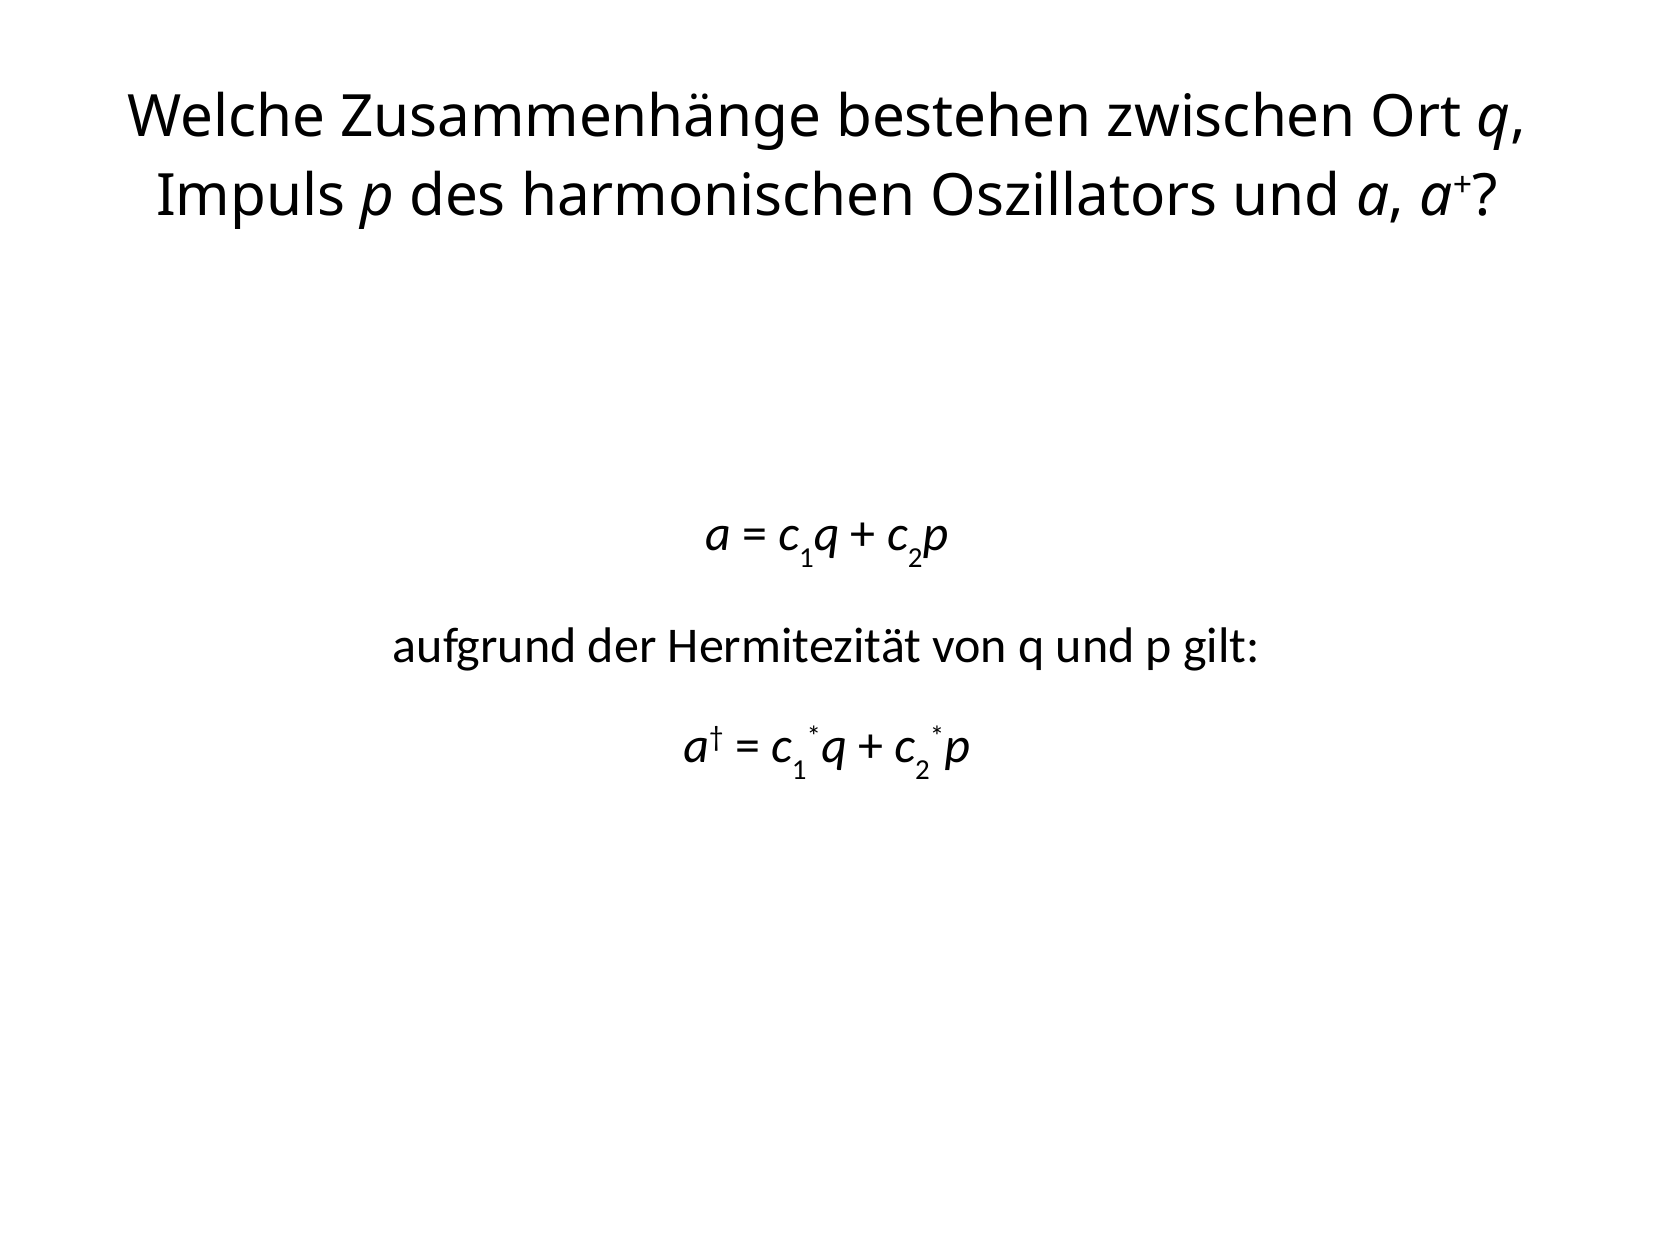

# Welche Zusammenhänge bestehen zwischen Ort q, Impuls p des harmonischen Oszillators und a, a+?
a = c1q + c2p
aufgrund der Hermitezität von q und p gilt:
a† = c1*q + c2*p